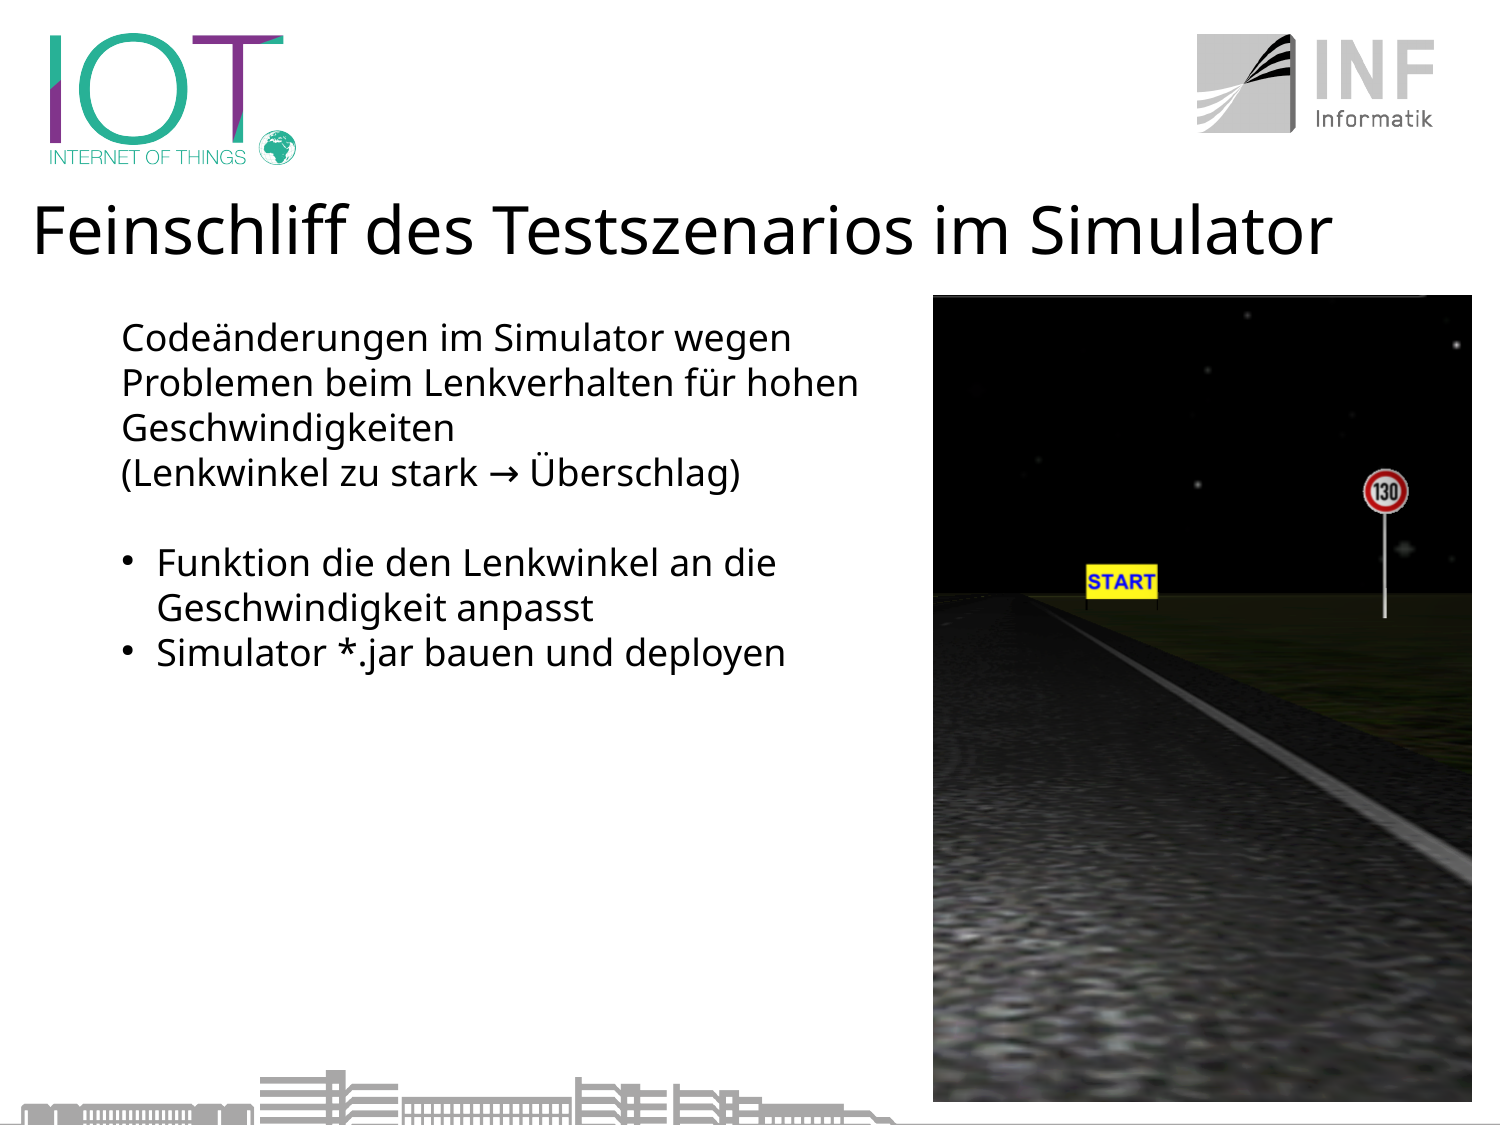

Feinschliff des Testszenarios im Simulator
Codeänderungen im Simulator wegen Problemen beim Lenkverhalten für hohen Geschwindigkeiten
(Lenkwinkel zu stark → Überschlag)
Funktion die den Lenkwinkel an die Geschwindigkeit anpasst
Simulator *.jar bauen und deployen